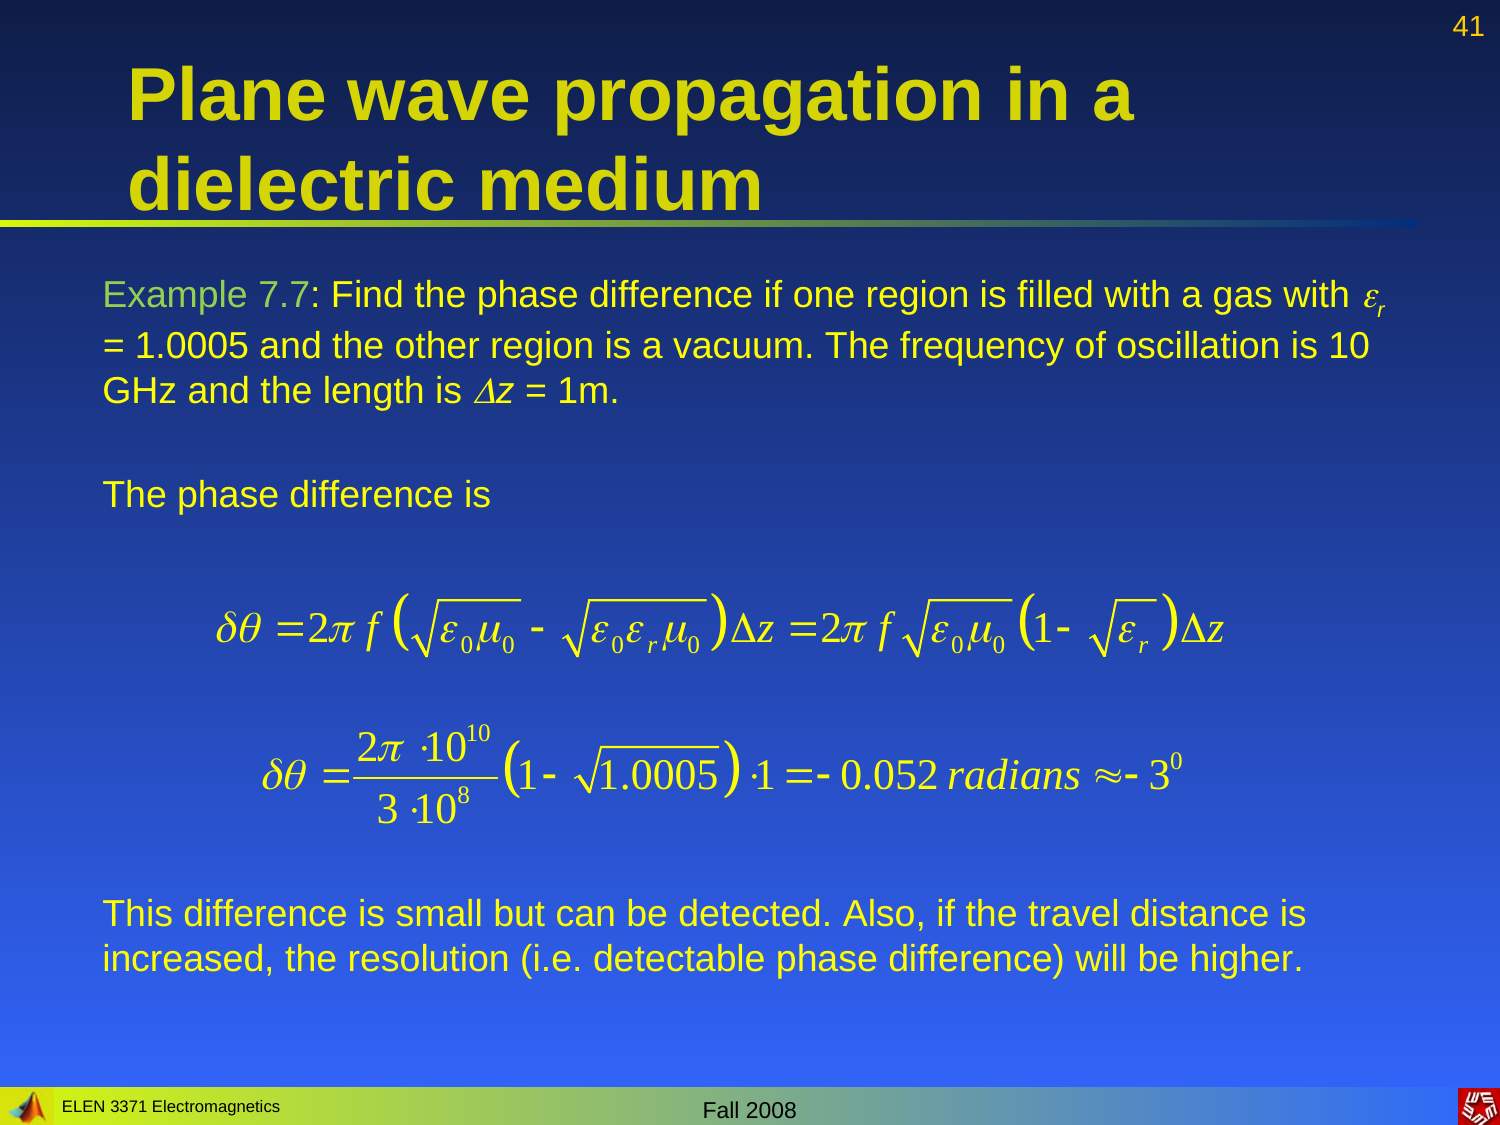

# Plane wave propagation in a dielectric medium
Example 7.7: Find the phase difference if one region is filled with a gas with r = 1.0005 and the other region is a vacuum. The frequency of oscillation is 10 GHz and the length is z = 1m.
The phase difference is
This difference is small but can be detected. Also, if the travel distance is increased, the resolution (i.e. detectable phase difference) will be higher.